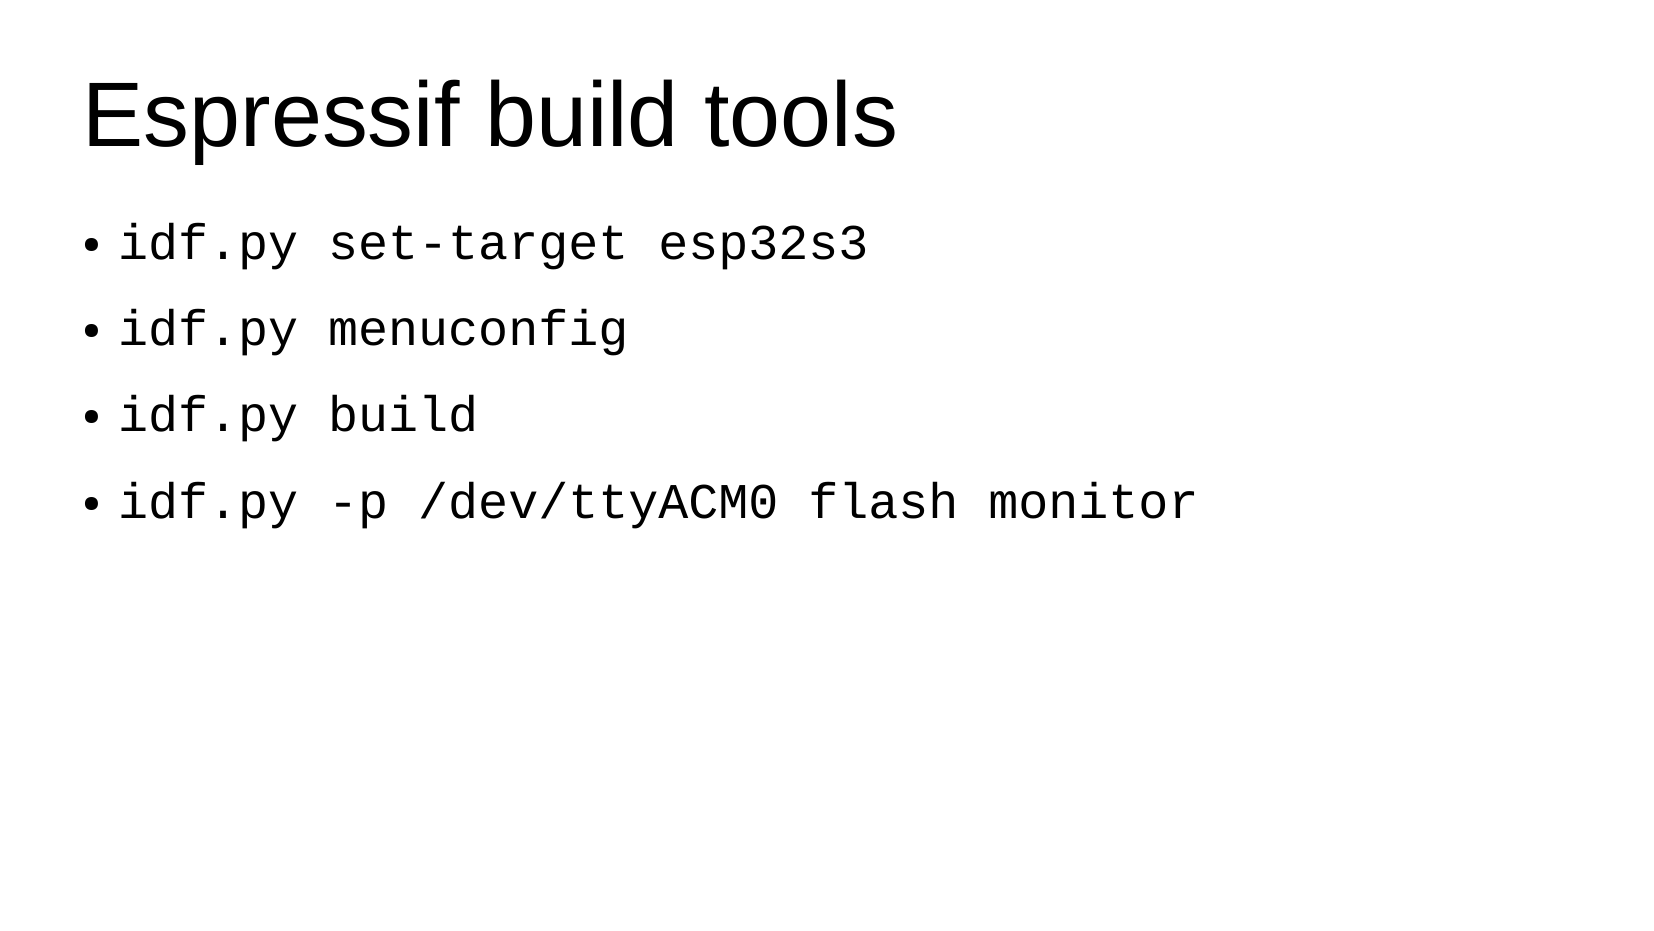

# Espressif build tools
idf.py set-target esp32s3
idf.py menuconfig
idf.py build
idf.py -p /dev/ttyACM0 flash monitor